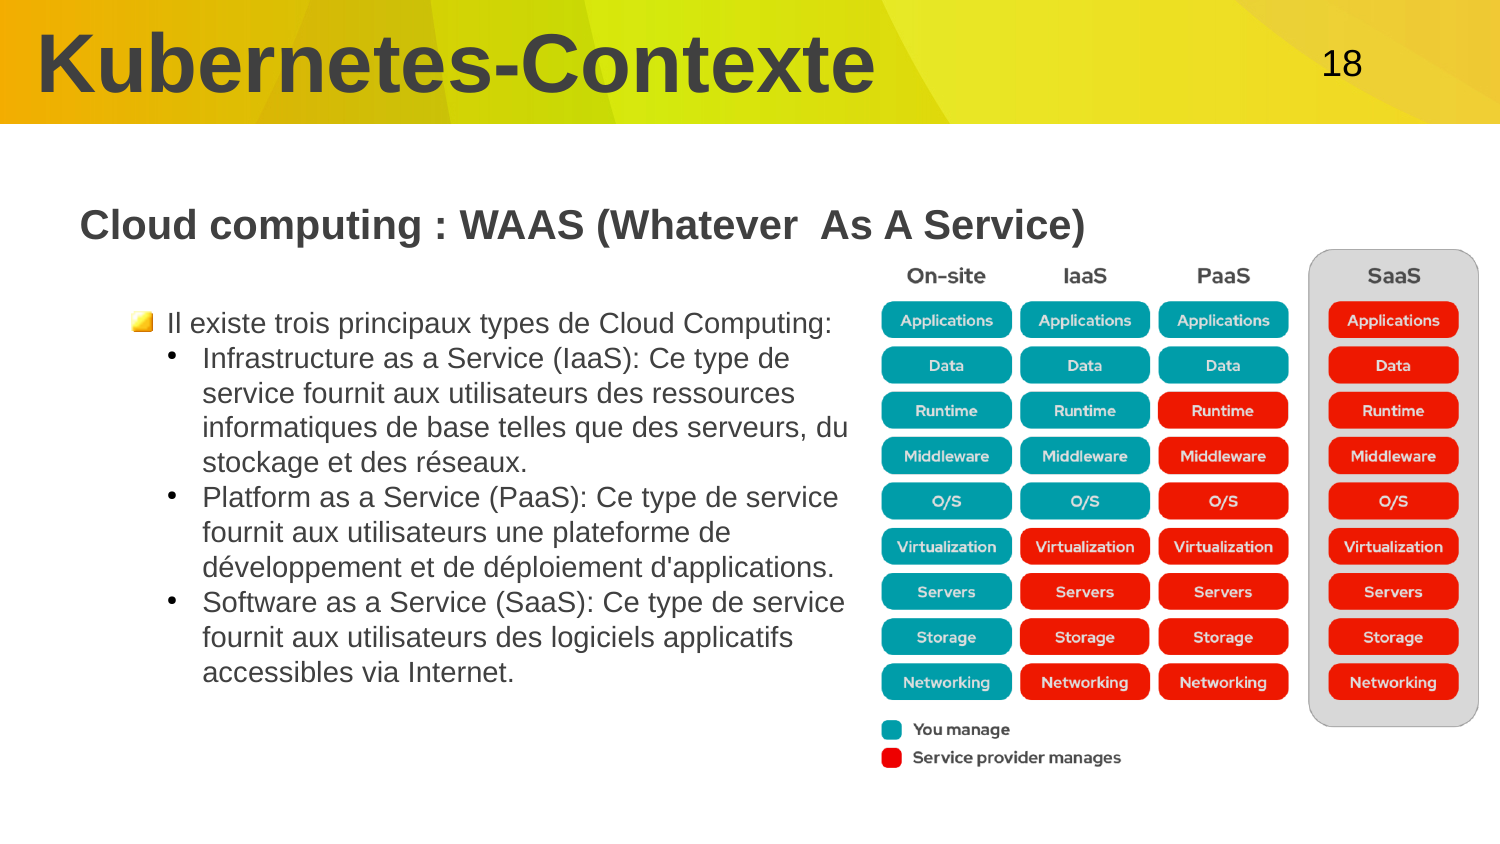

Kubernetes-Contexte
Cloud computing : WAAS (Whatever As A Service)
Il existe trois principaux types de Cloud Computing:
Infrastructure as a Service (IaaS): Ce type de service fournit aux utilisateurs des ressources informatiques de base telles que des serveurs, du stockage et des réseaux.
Platform as a Service (PaaS): Ce type de service fournit aux utilisateurs une plateforme de développement et de déploiement d'applications.
Software as a Service (SaaS): Ce type de service fournit aux utilisateurs des logiciels applicatifs accessibles via Internet.